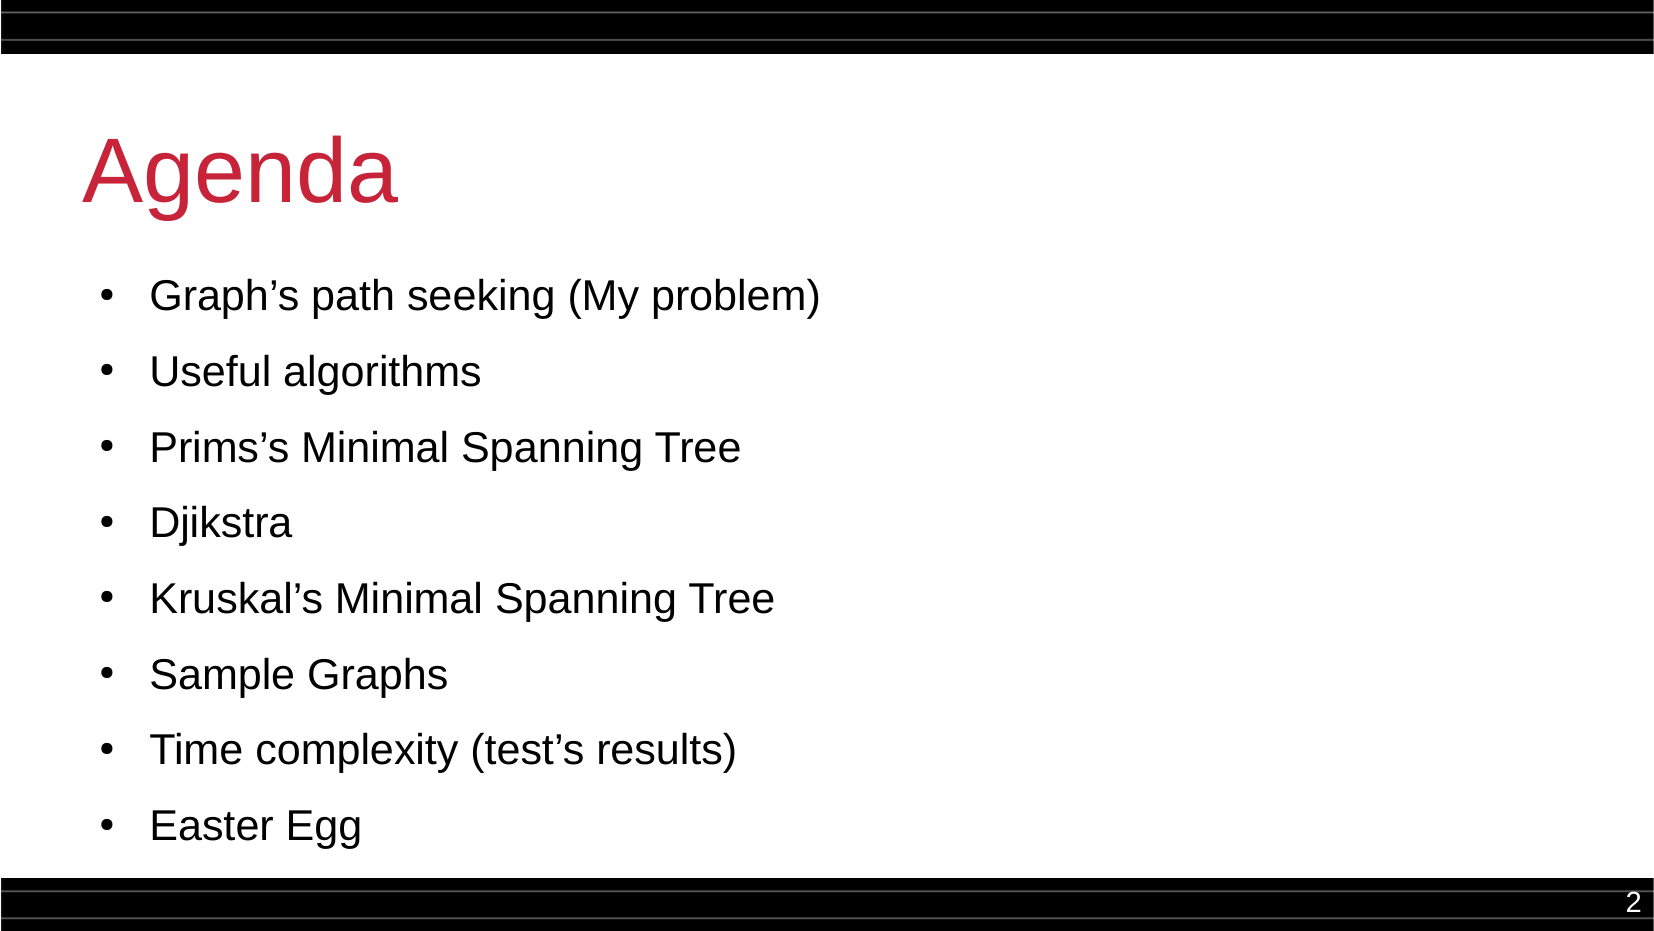

# Agenda
Graph’s path seeking (My problem)
Useful algorithms
Prims’s Minimal Spanning Tree
Djikstra
Kruskal’s Minimal Spanning Tree
Sample Graphs
Time complexity (test’s results)
Easter Egg